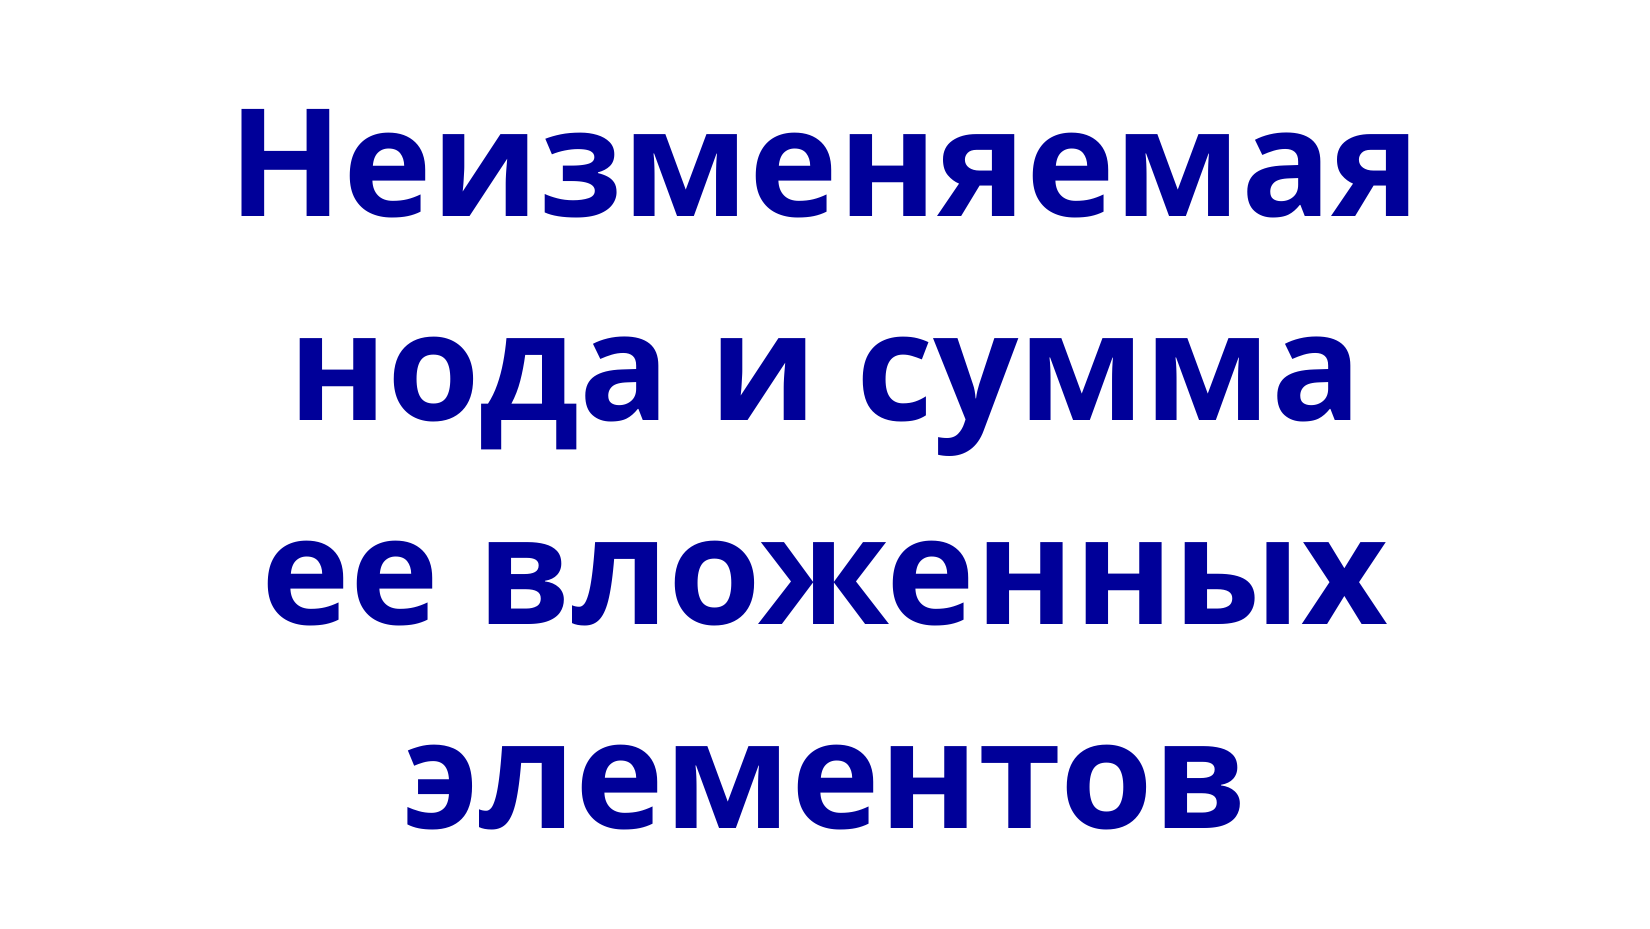

# Неизменяемая
нода и сумма
ее вложенных элементов